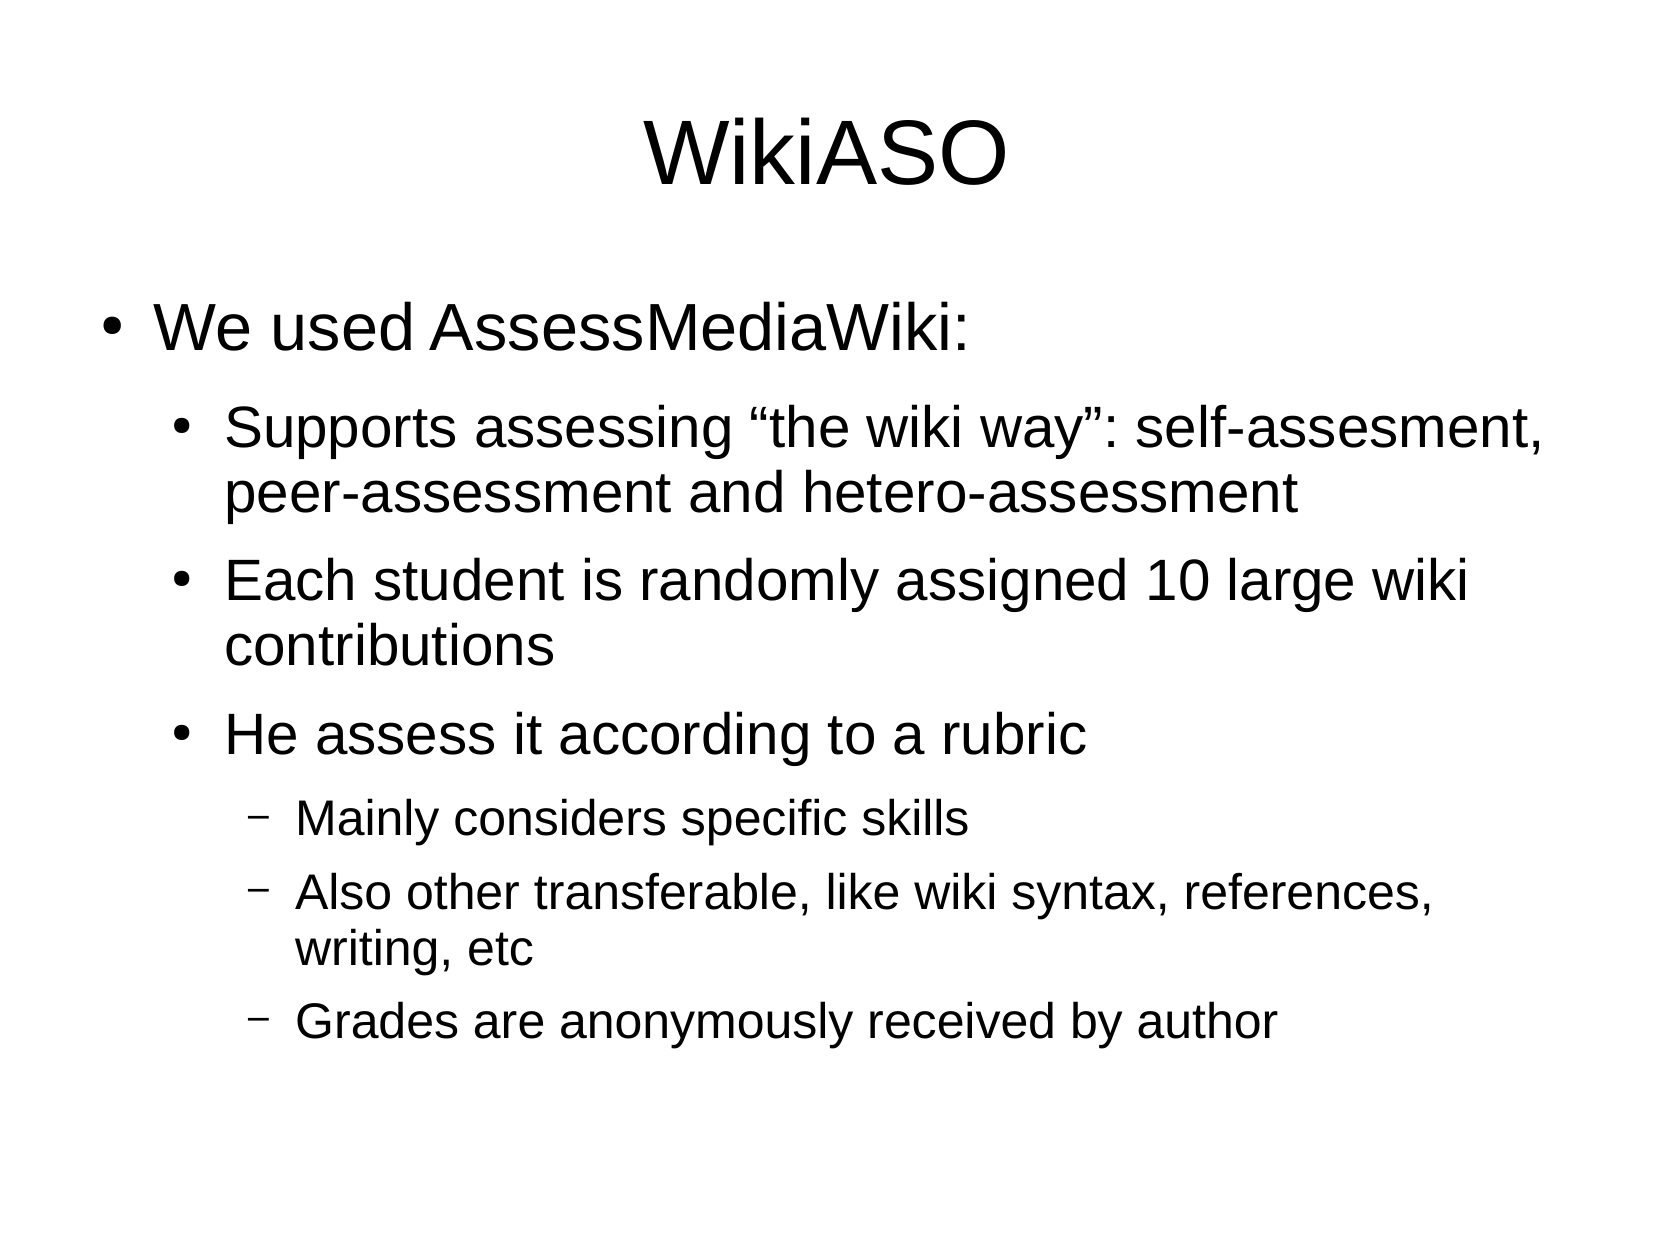

# WikiASO
We used AssessMediaWiki:
Supports assessing “the wiki way”: self-assesment, peer-assessment and hetero-assessment
Each student is randomly assigned 10 large wiki contributions
He assess it according to a rubric
Mainly considers specific skills
Also other transferable, like wiki syntax, references, writing, etc
Grades are anonymously received by author